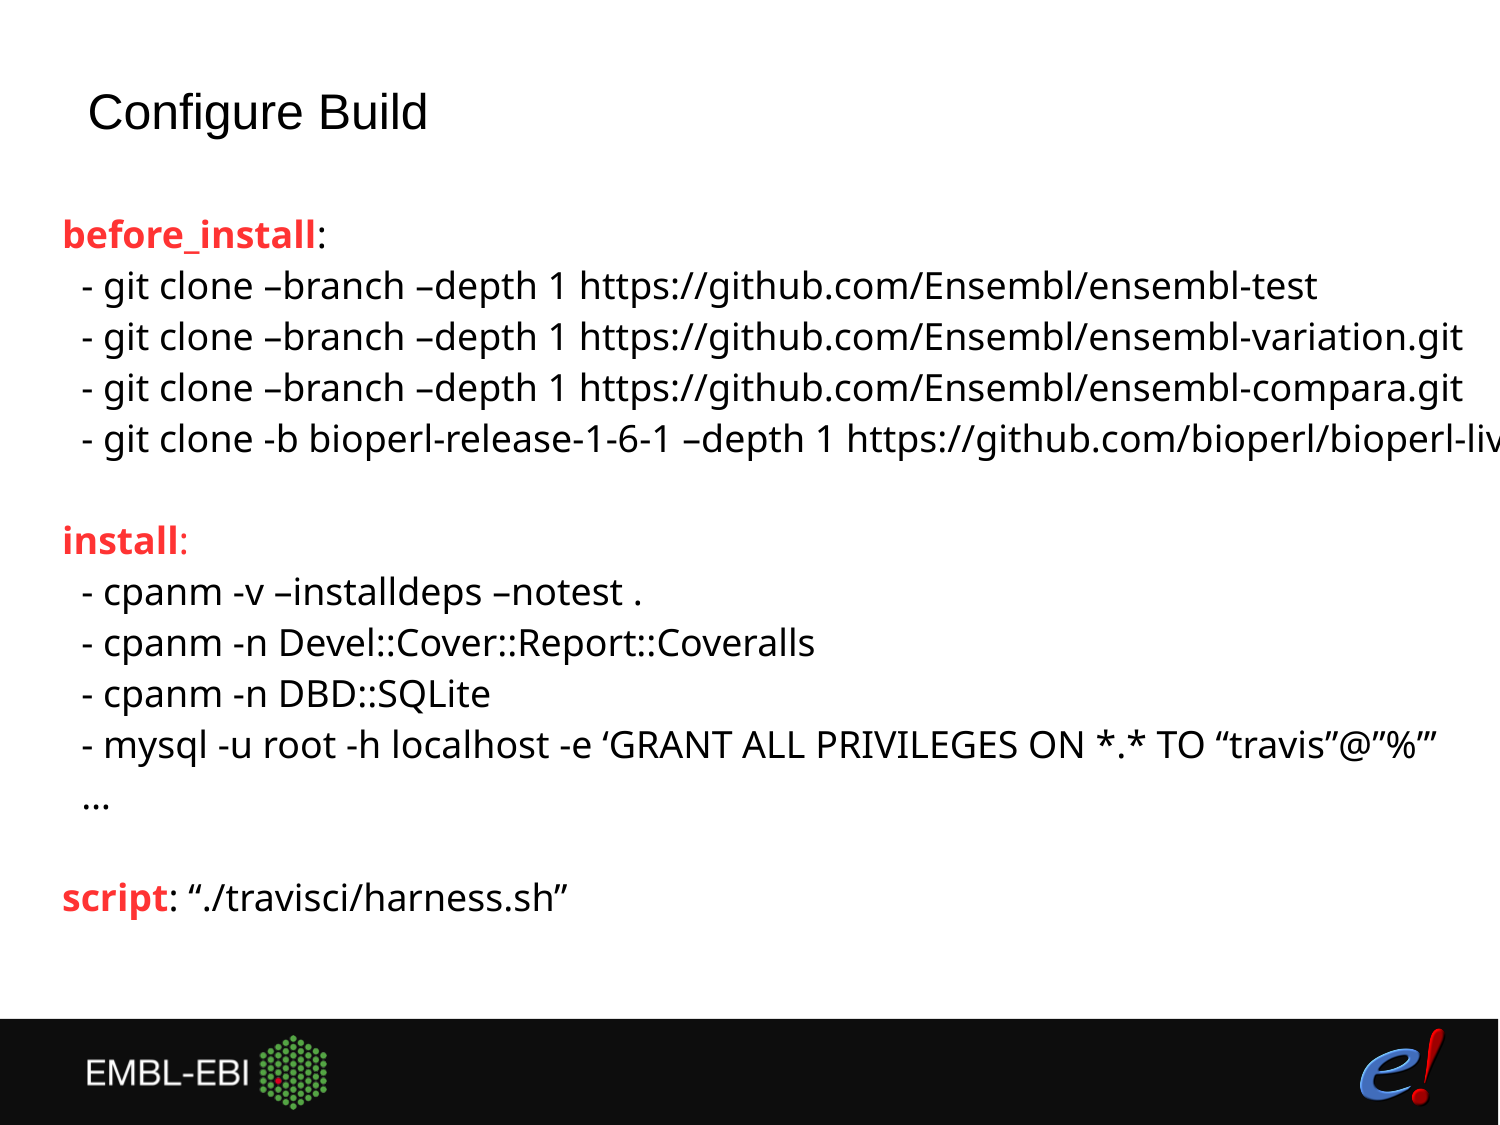

# Configure Build
before_install:
 - git clone –branch –depth 1 https://github.com/Ensembl/ensembl-test
 - git clone –branch –depth 1 https://github.com/Ensembl/ensembl-variation.git
 - git clone –branch –depth 1 https://github.com/Ensembl/ensembl-compara.git
 - git clone -b bioperl-release-1-6-1 –depth 1 https://github.com/bioperl/bioperl-live.git
install:
 - cpanm -v –installdeps –notest .
 - cpanm -n Devel::Cover::Report::Coveralls
 - cpanm -n DBD::SQLite
 - mysql -u root -h localhost -e ‘GRANT ALL PRIVILEGES ON *.* TO “travis”@”%”’
 …
script: “./travisci/harness.sh”